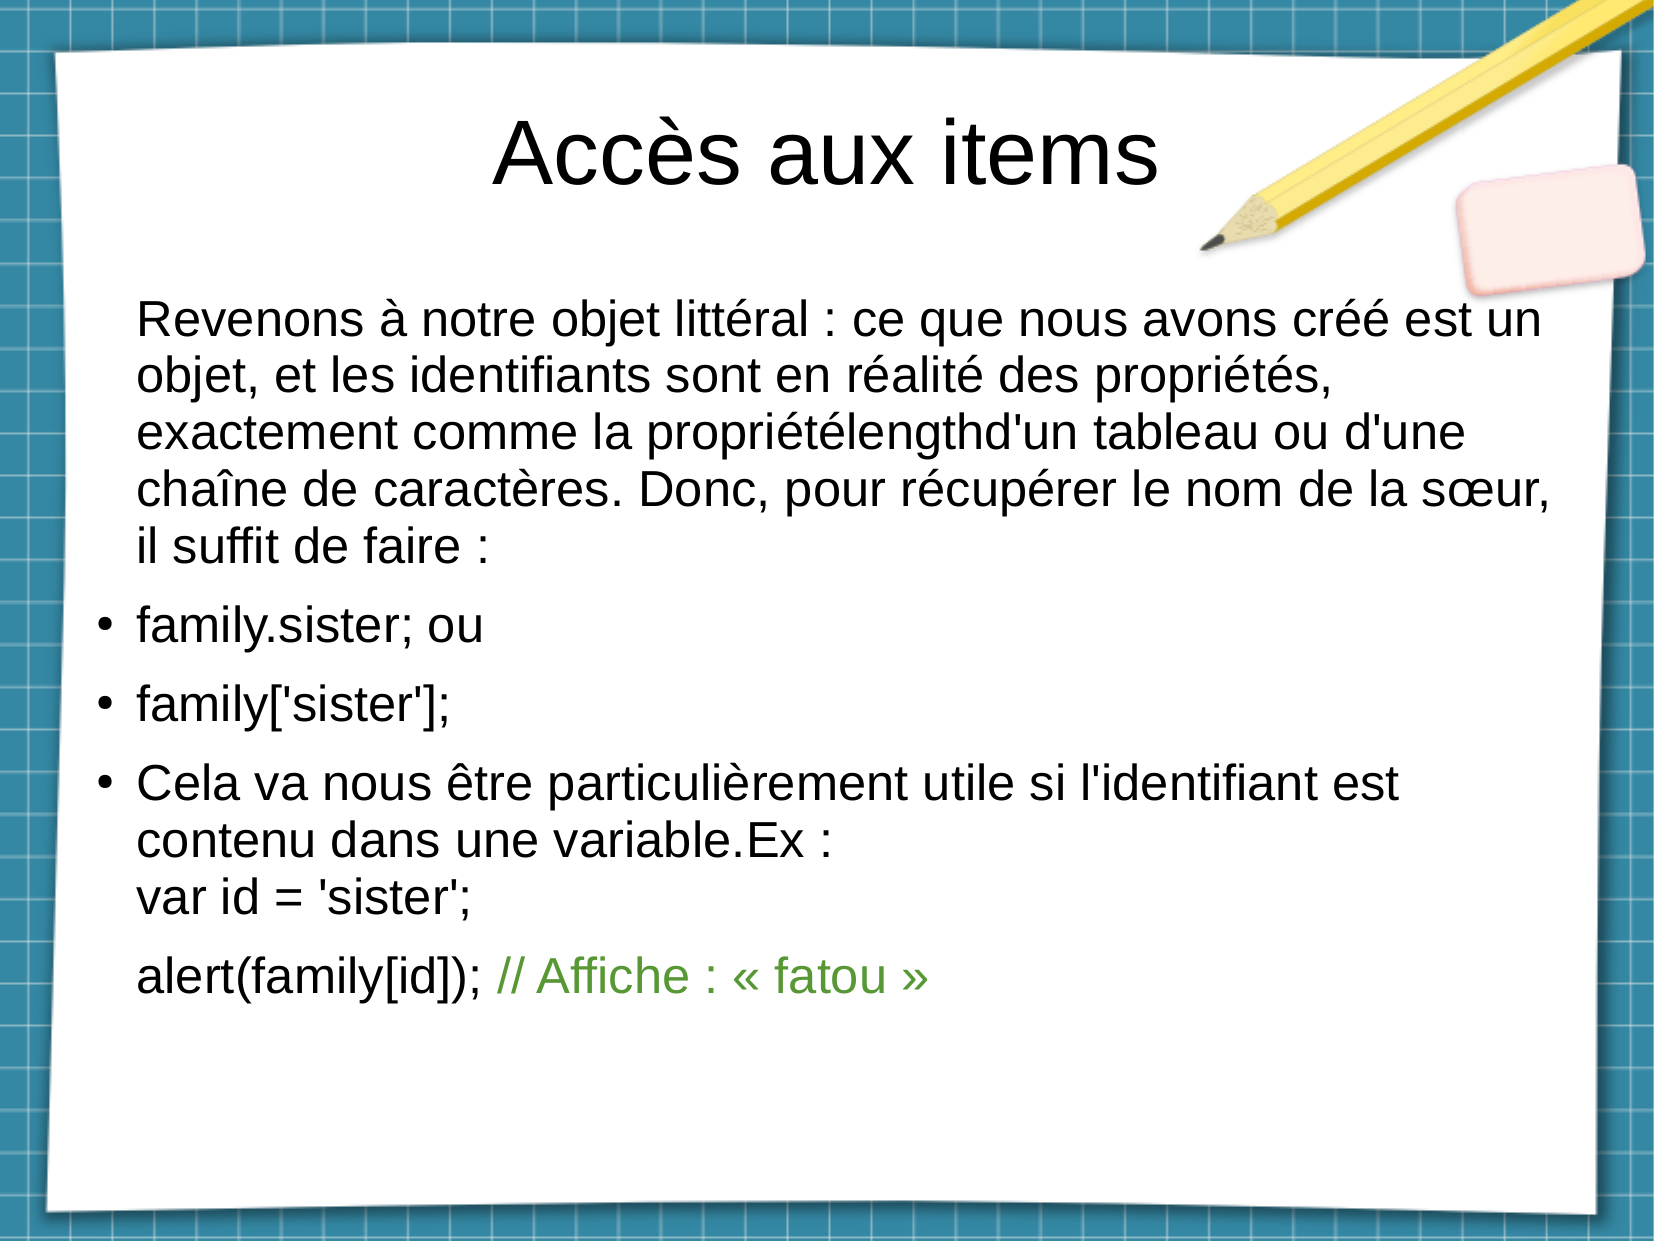

# Accès aux items
Revenons à notre objet littéral : ce que nous avons créé est un objet, et les identifiants sont en réalité des propriétés, exactement comme la propriétélengthd'un tableau ou d'une chaîne de caractères. Donc, pour récupérer le nom de la sœur, il suffit de faire :
family.sister; ou
family['sister'];
Cela va nous être particulièrement utile si l'identifiant est contenu dans une variable.Ex :
var id = 'sister';
alert(family[id]); // Affiche : « fatou »